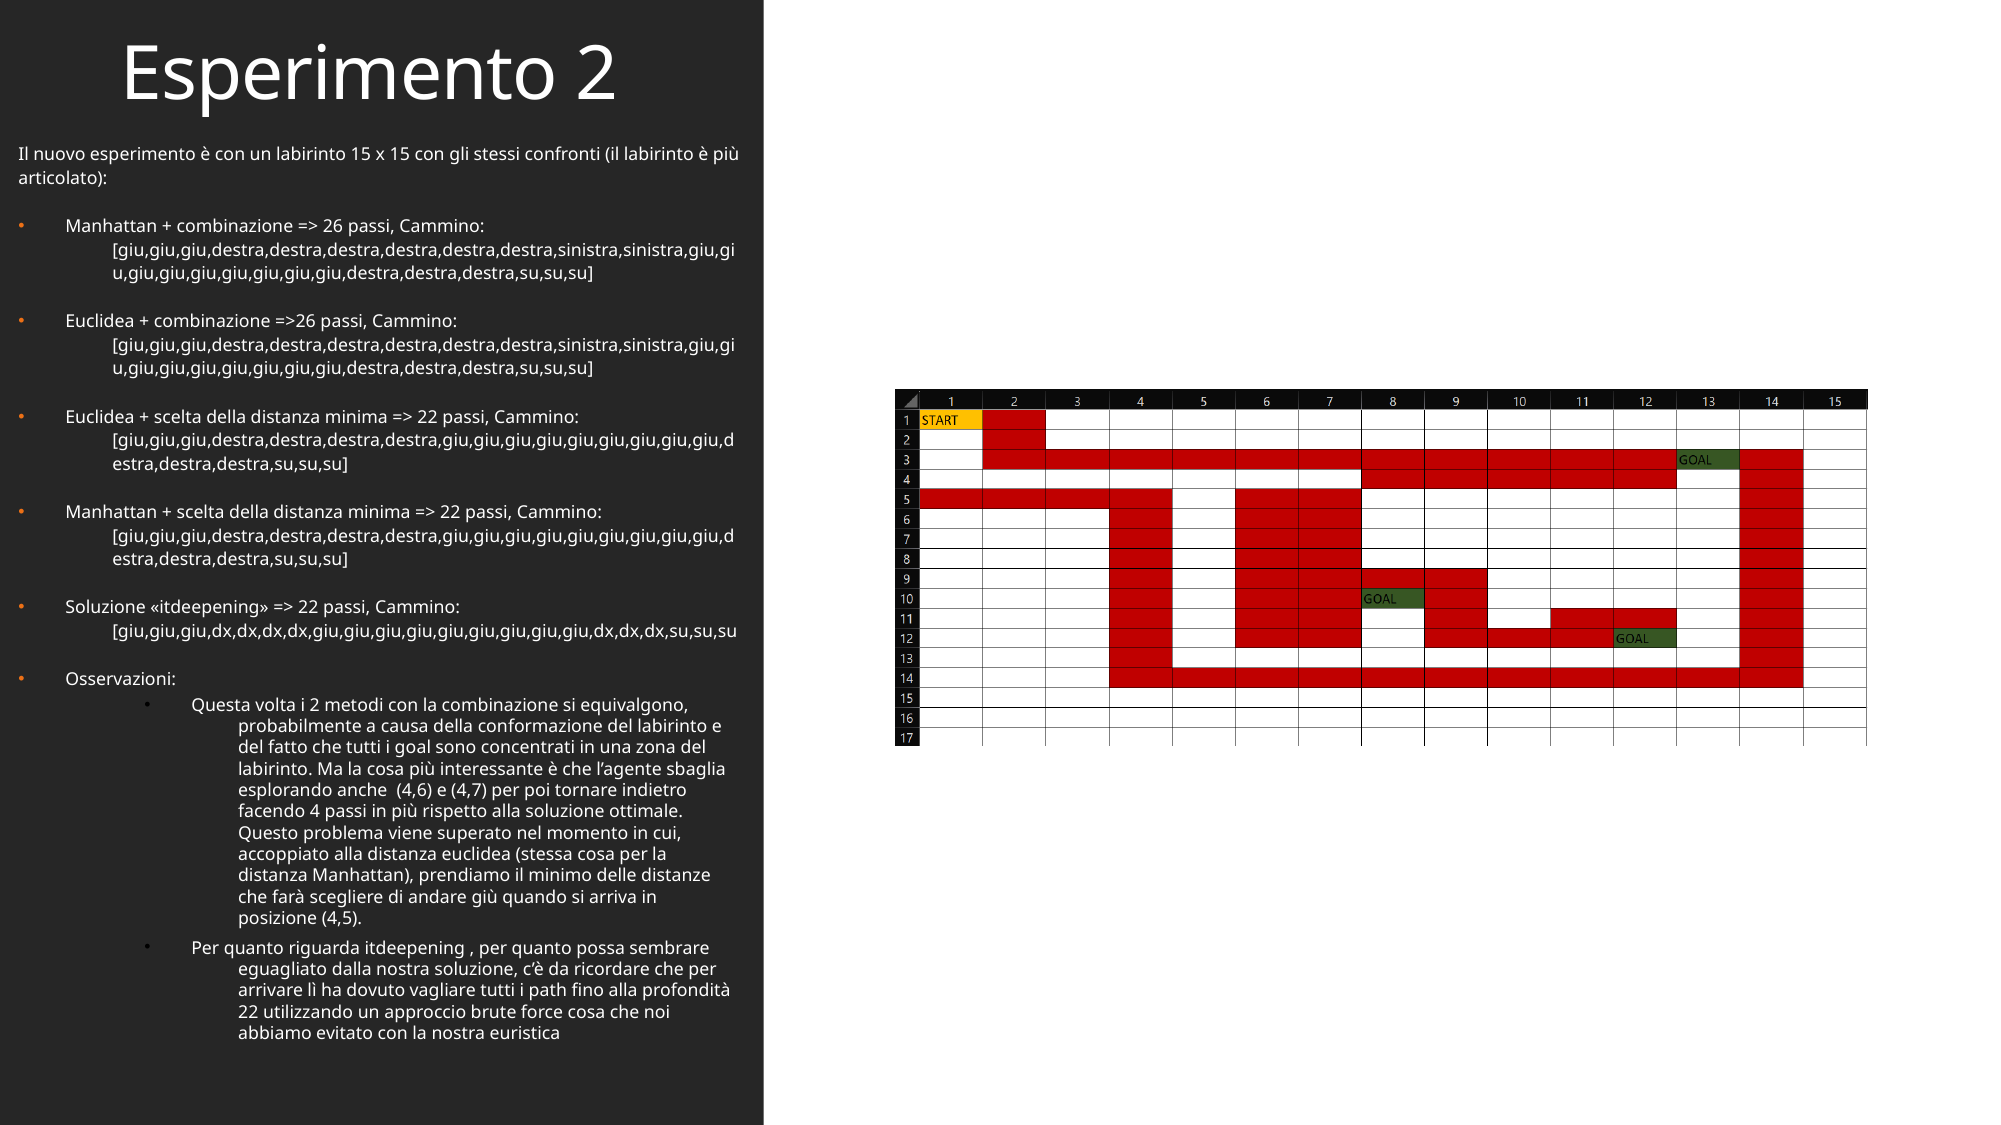

# Esperimento 2
Il nuovo esperimento è con un labirinto 15 x 15 con gli stessi confronti (il labirinto è più articolato):
Manhattan + combinazione => 26 passi, Cammino: [giu,giu,giu,destra,destra,destra,destra,destra,destra,sinistra,sinistra,giu,giu,giu,giu,giu,giu,giu,giu,giu,destra,destra,destra,su,su,su]
Euclidea + combinazione =>26 passi, Cammino: [giu,giu,giu,destra,destra,destra,destra,destra,destra,sinistra,sinistra,giu,giu,giu,giu,giu,giu,giu,giu,giu,destra,destra,destra,su,su,su]
Euclidea + scelta della distanza minima => 22 passi, Cammino: [giu,giu,giu,destra,destra,destra,destra,giu,giu,giu,giu,giu,giu,giu,giu,giu,destra,destra,destra,su,su,su]
Manhattan + scelta della distanza minima => 22 passi, Cammino: [giu,giu,giu,destra,destra,destra,destra,giu,giu,giu,giu,giu,giu,giu,giu,giu,destra,destra,destra,su,su,su]
Soluzione «itdeepening» => 22 passi, Cammino:[giu,giu,giu,dx,dx,dx,dx,giu,giu,giu,giu,giu,giu,giu,giu,giu,dx,dx,dx,su,su,su
Osservazioni:
Questa volta i 2 metodi con la combinazione si equivalgono, probabilmente a causa della conformazione del labirinto e del fatto che tutti i goal sono concentrati in una zona del labirinto. Ma la cosa più interessante è che l’agente sbaglia esplorando anche (4,6) e (4,7) per poi tornare indietro facendo 4 passi in più rispetto alla soluzione ottimale. Questo problema viene superato nel momento in cui, accoppiato alla distanza euclidea (stessa cosa per la distanza Manhattan), prendiamo il minimo delle distanze che farà scegliere di andare giù quando si arriva in posizione (4,5).
Per quanto riguarda itdeepening , per quanto possa sembrare eguagliato dalla nostra soluzione, c’è da ricordare che per arrivare lì ha dovuto vagliare tutti i path fino alla profondità 22 utilizzando un approccio brute force cosa che noi abbiamo evitato con la nostra euristica